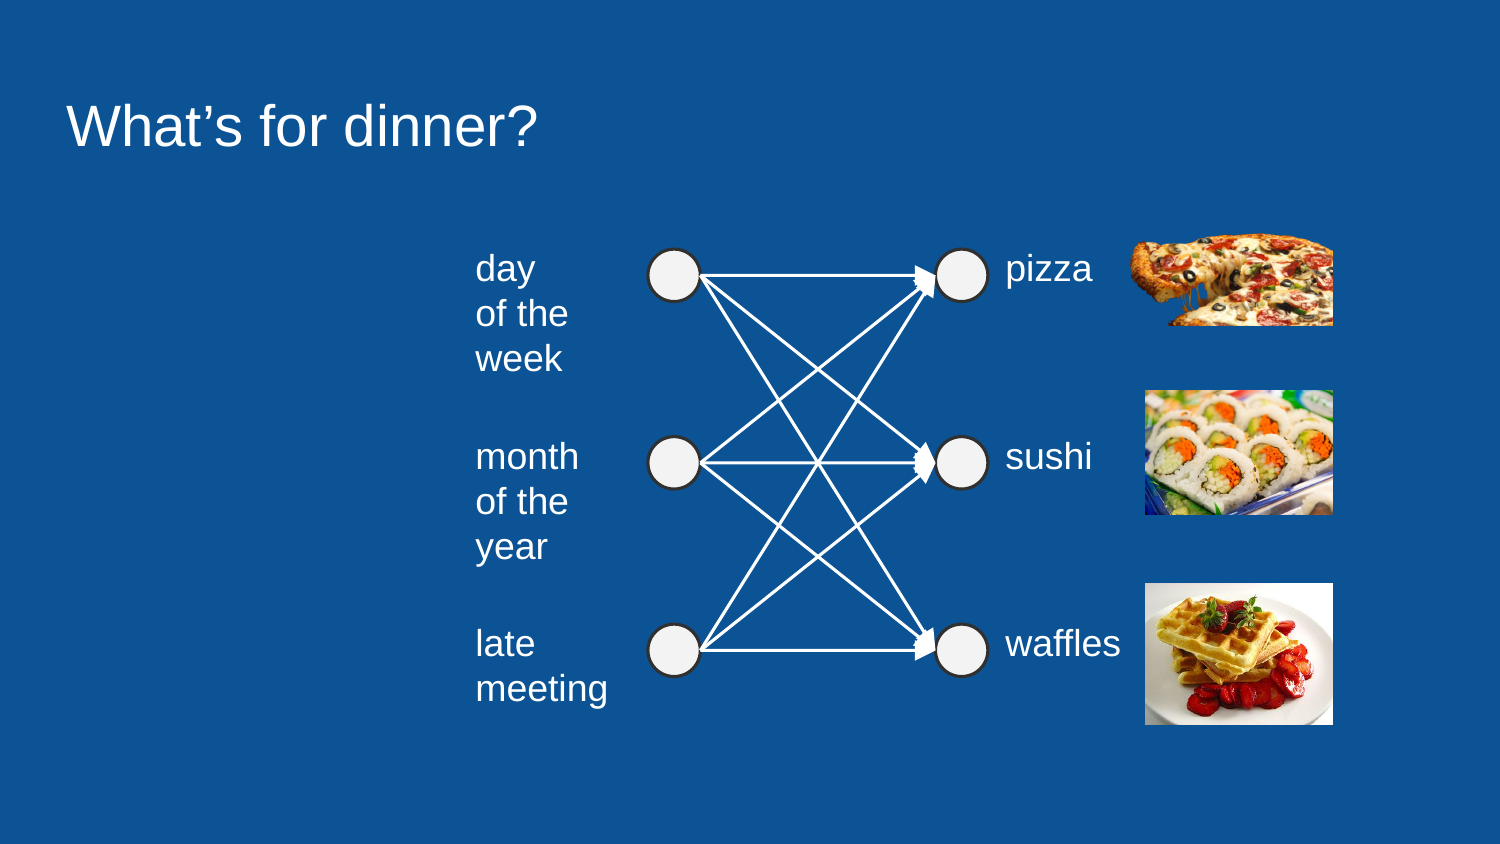

# What’s for dinner?
day
of the week
pizza
month of the year
sushi
late meeting
waffles